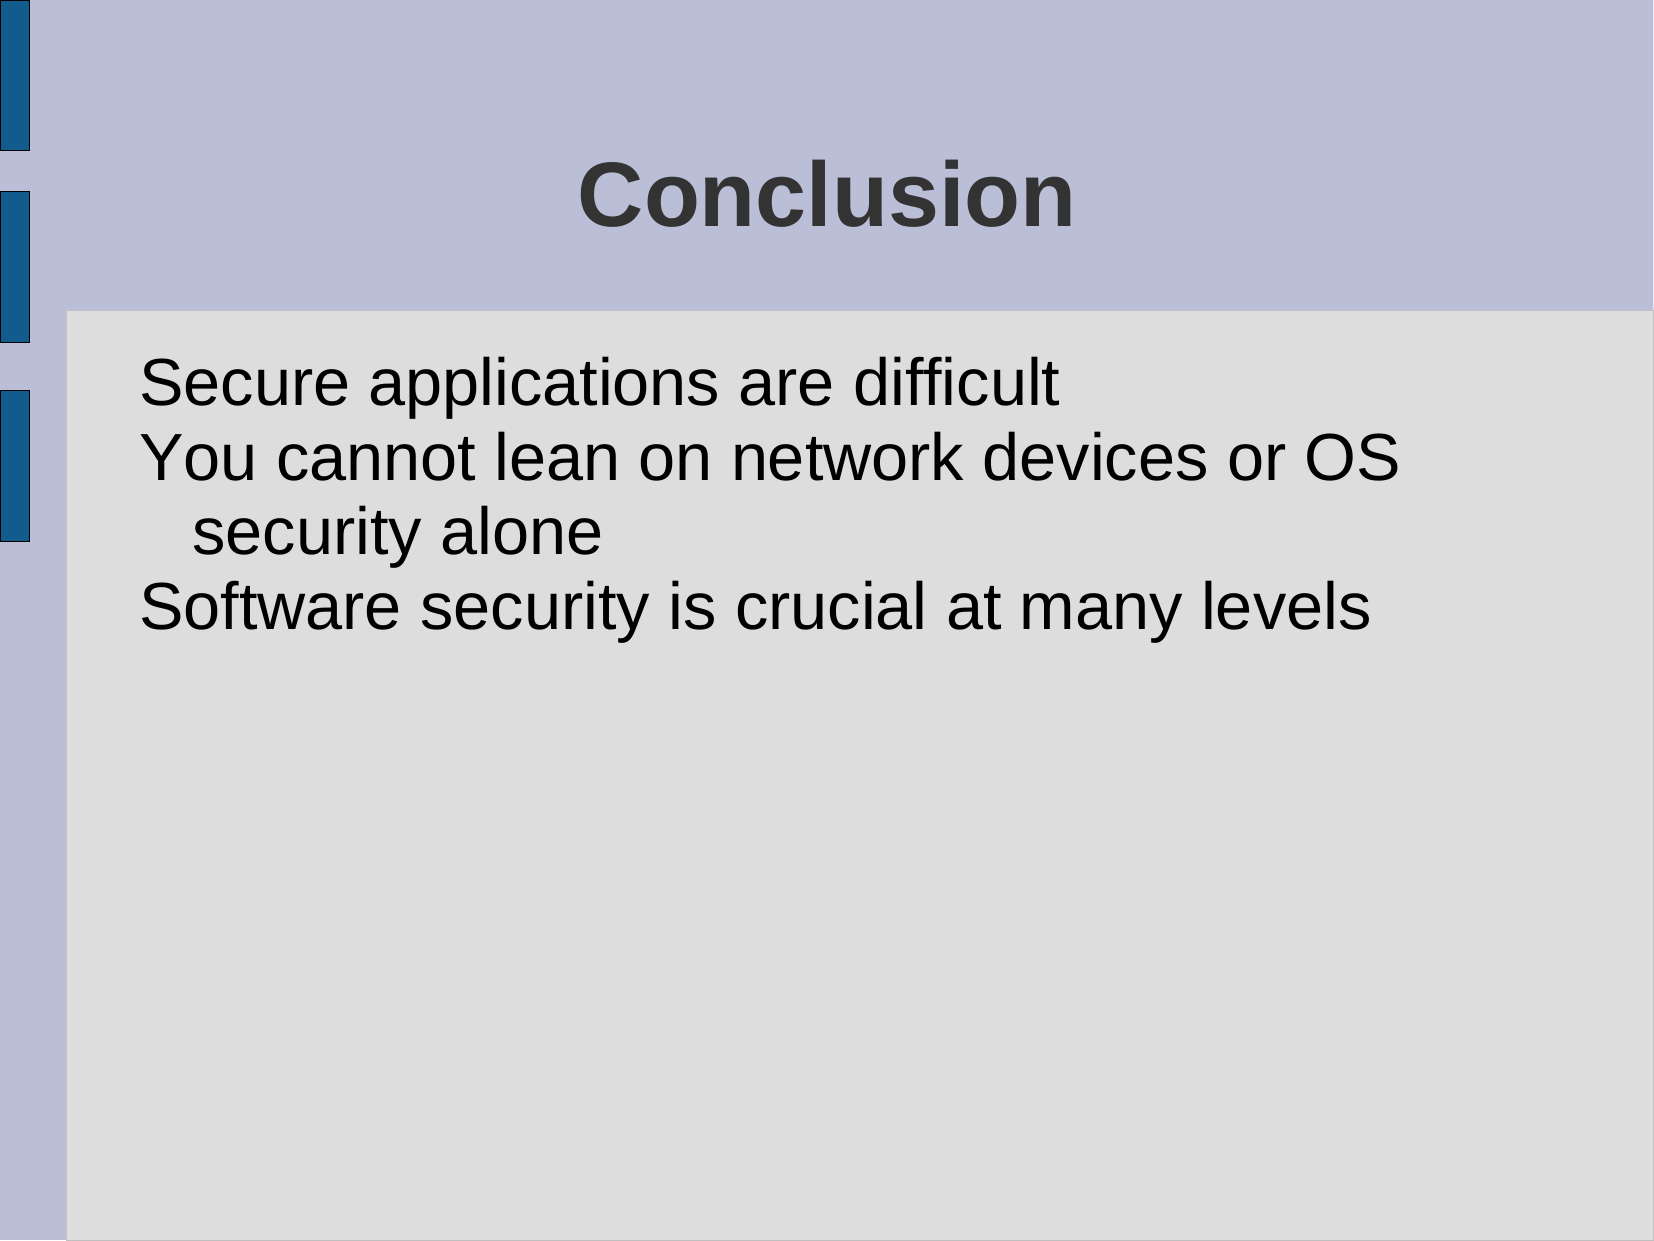

# Conclusion
Secure applications are difficult
You cannot lean on network devices or OS security alone
Software security is crucial at many levels